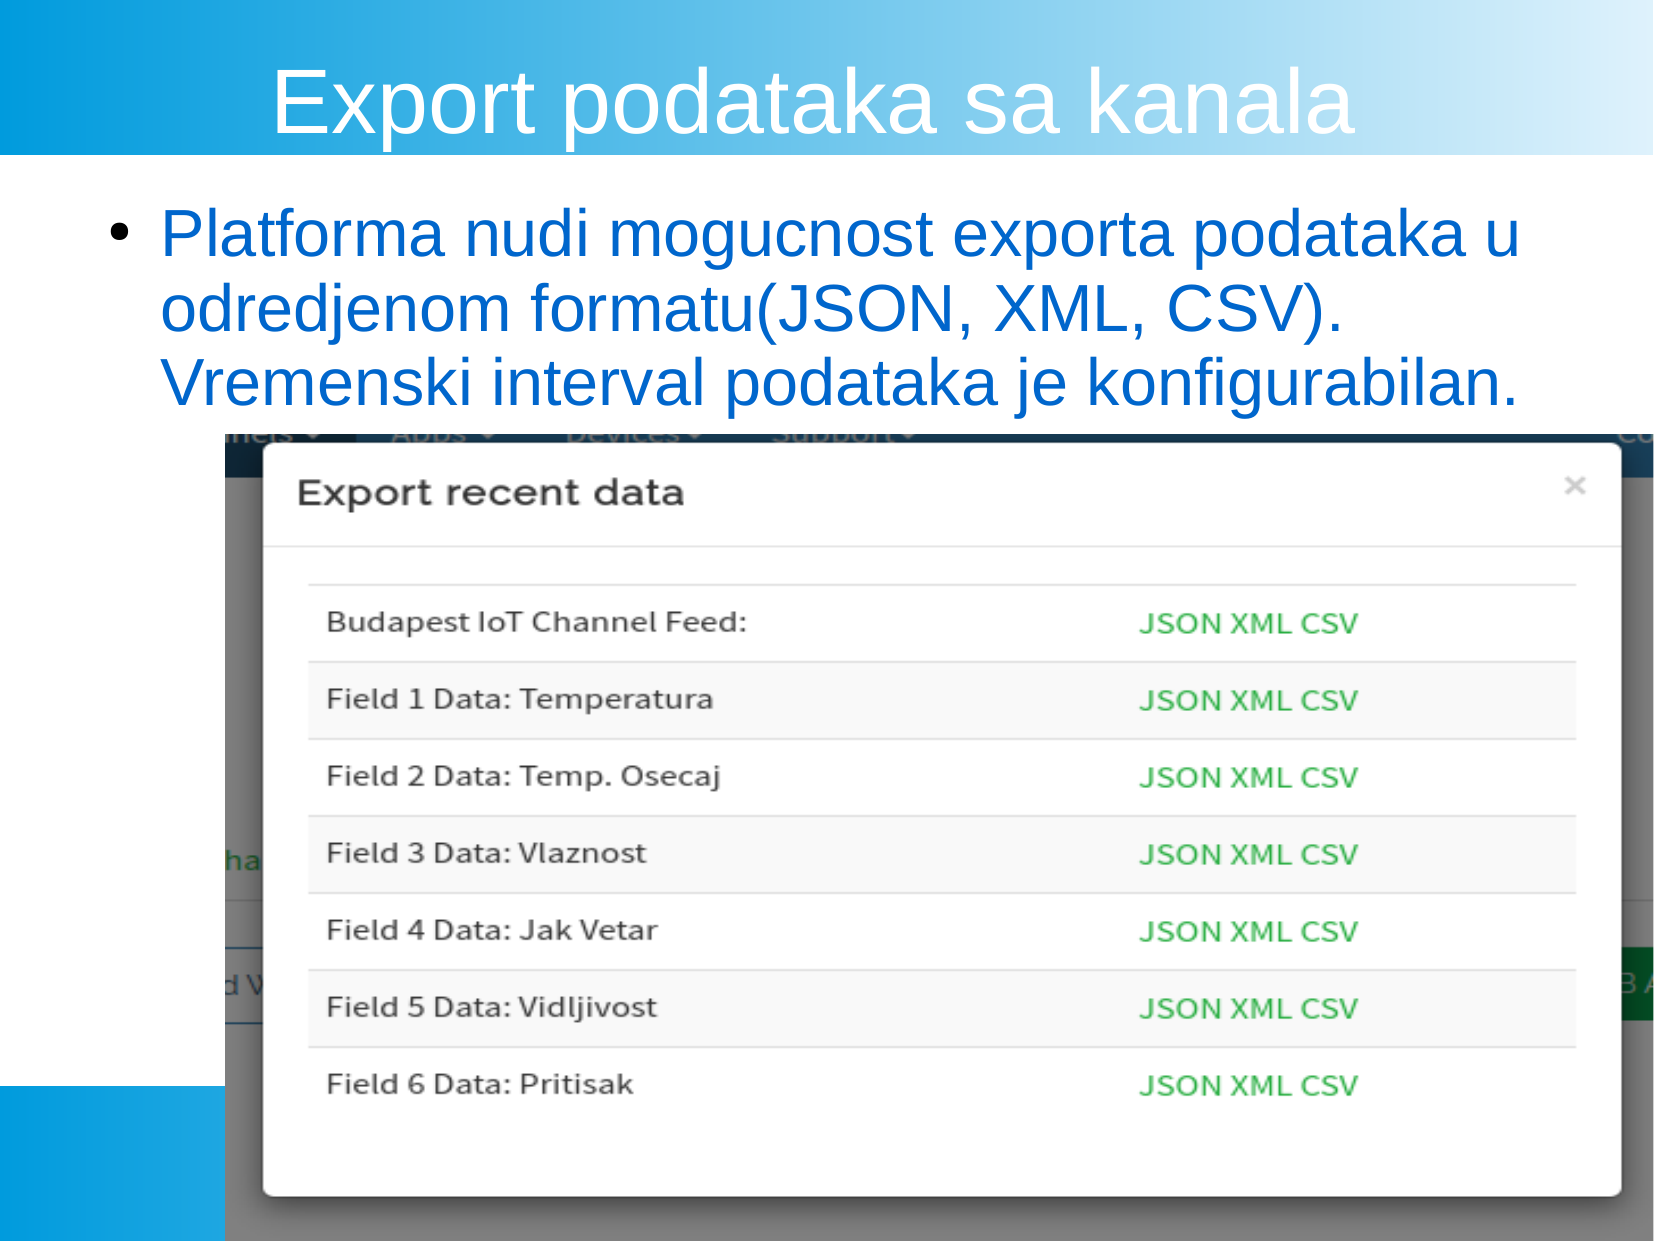

# Export podataka sa kanala
Platforma nudi mogucnost exporta podataka u odredjenom formatu(JSON, XML, CSV). Vremenski interval podataka je konfigurabilan.